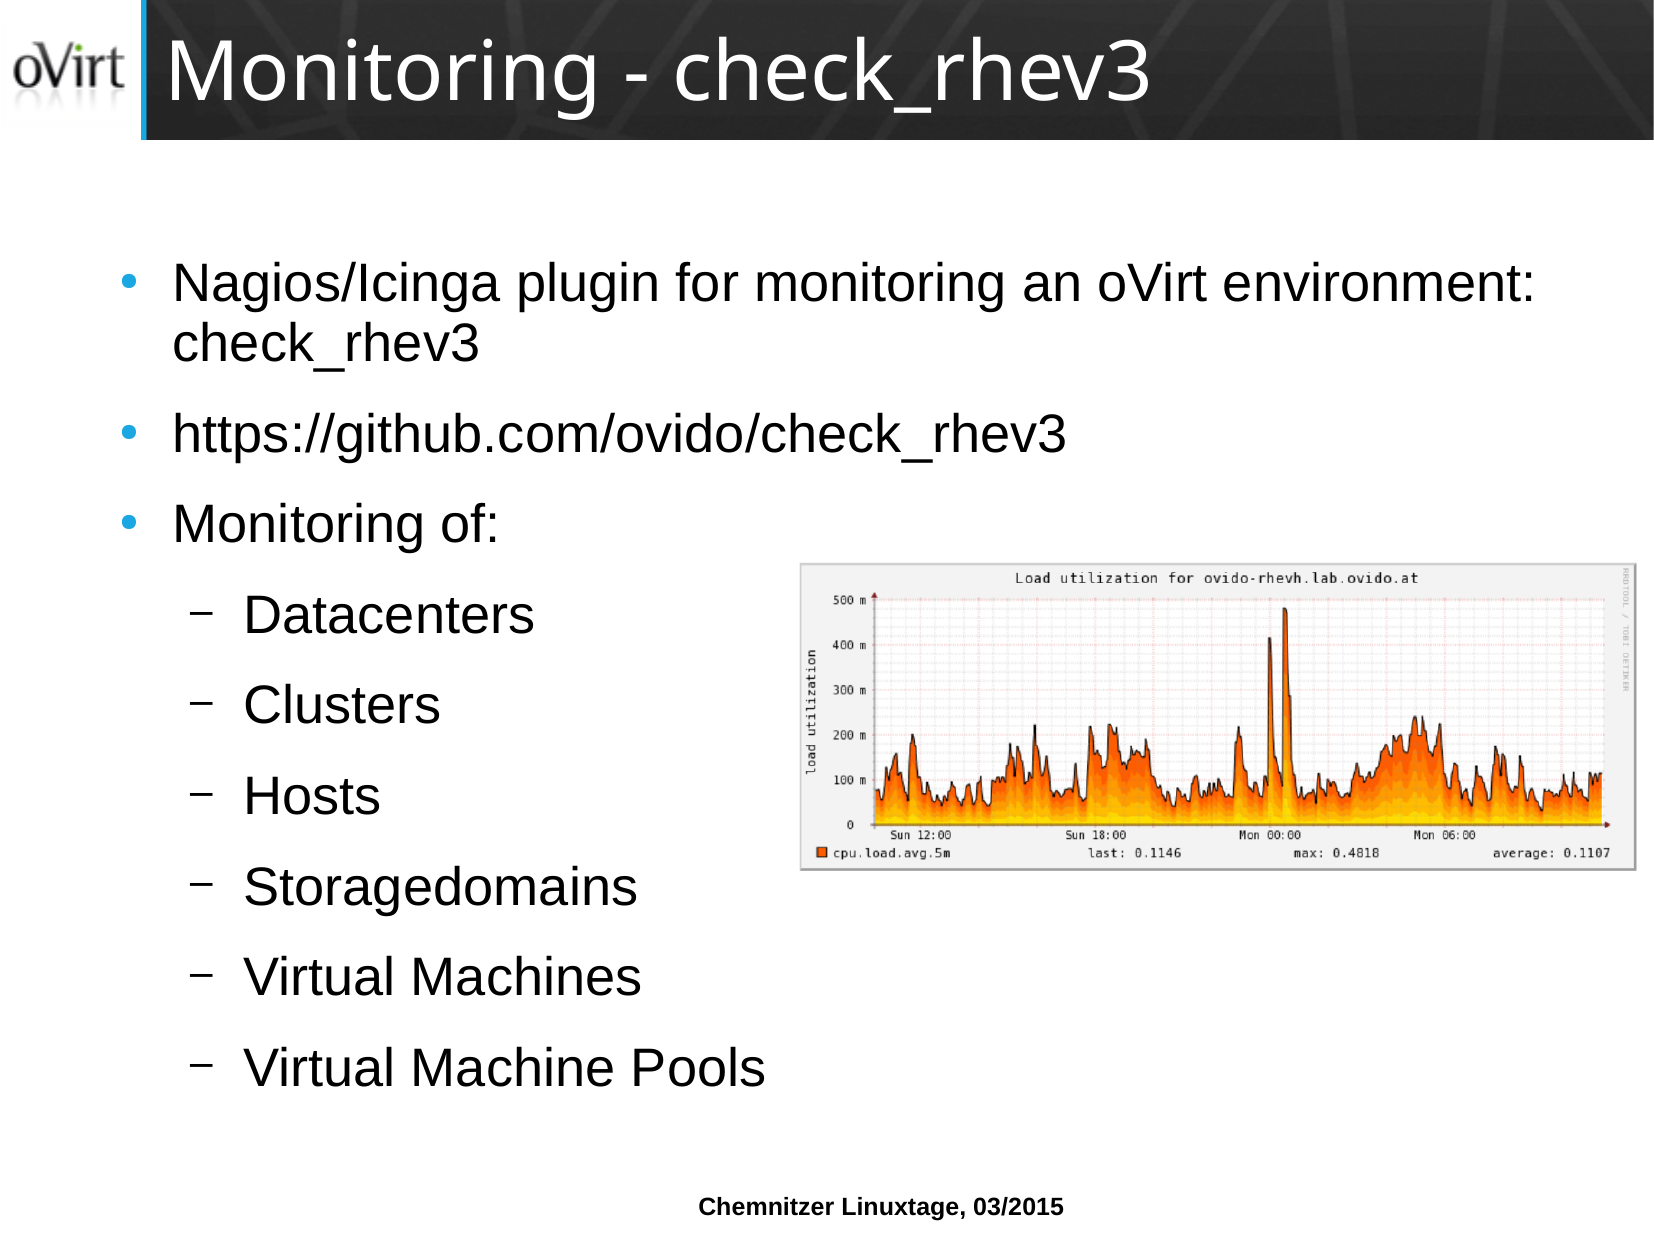

# Monitoring - check_rhev3
Nagios/Icinga plugin for monitoring an oVirt environment: check_rhev3
https://github.com/ovido/check_rhev3
Monitoring of:
Datacenters
Clusters
Hosts
Storagedomains
Virtual Machines
Virtual Machine Pools